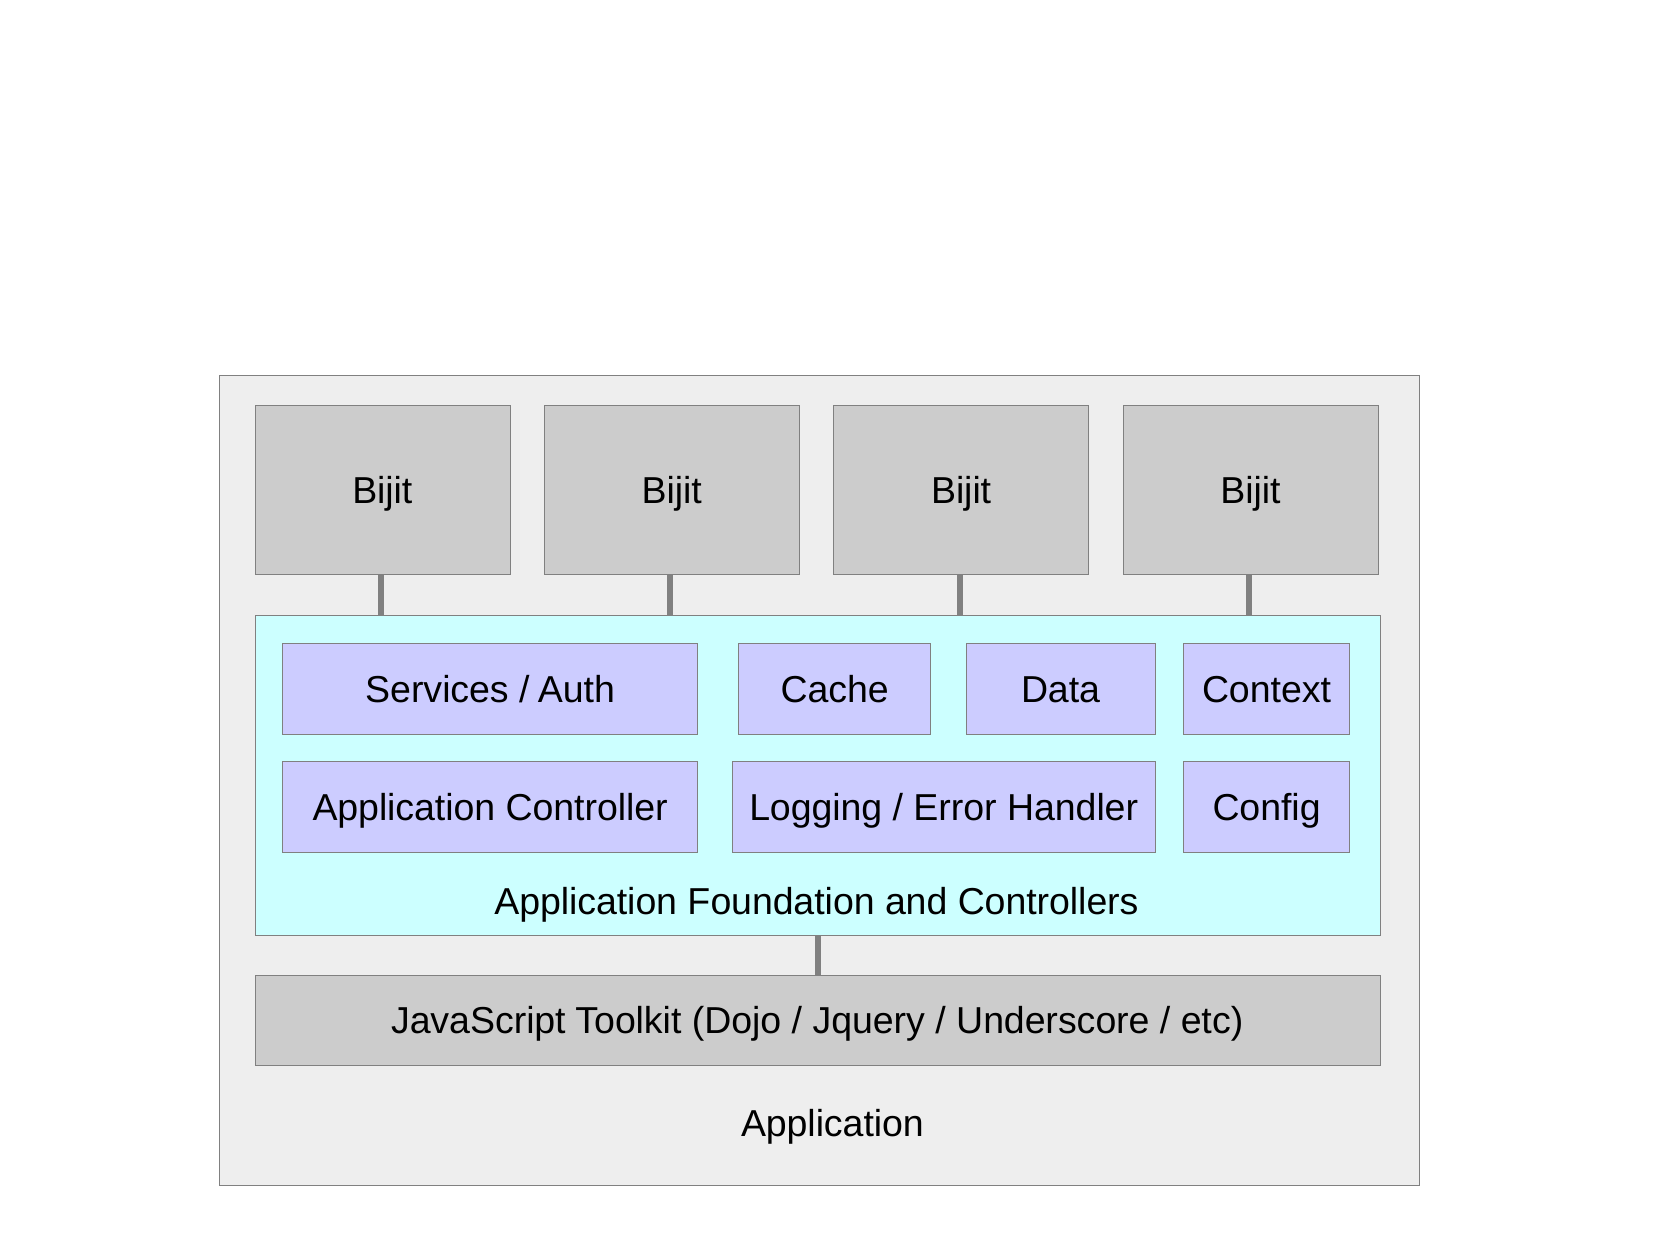

Bijit
Bijit
Bijit
Bijit
Services / Auth
Cache
Data
Context
Application Controller
Logging / Error Handler
Config
Application Foundation and Controllers
JavaScript Toolkit (Dojo / Jquery / Underscore / etc)
Application